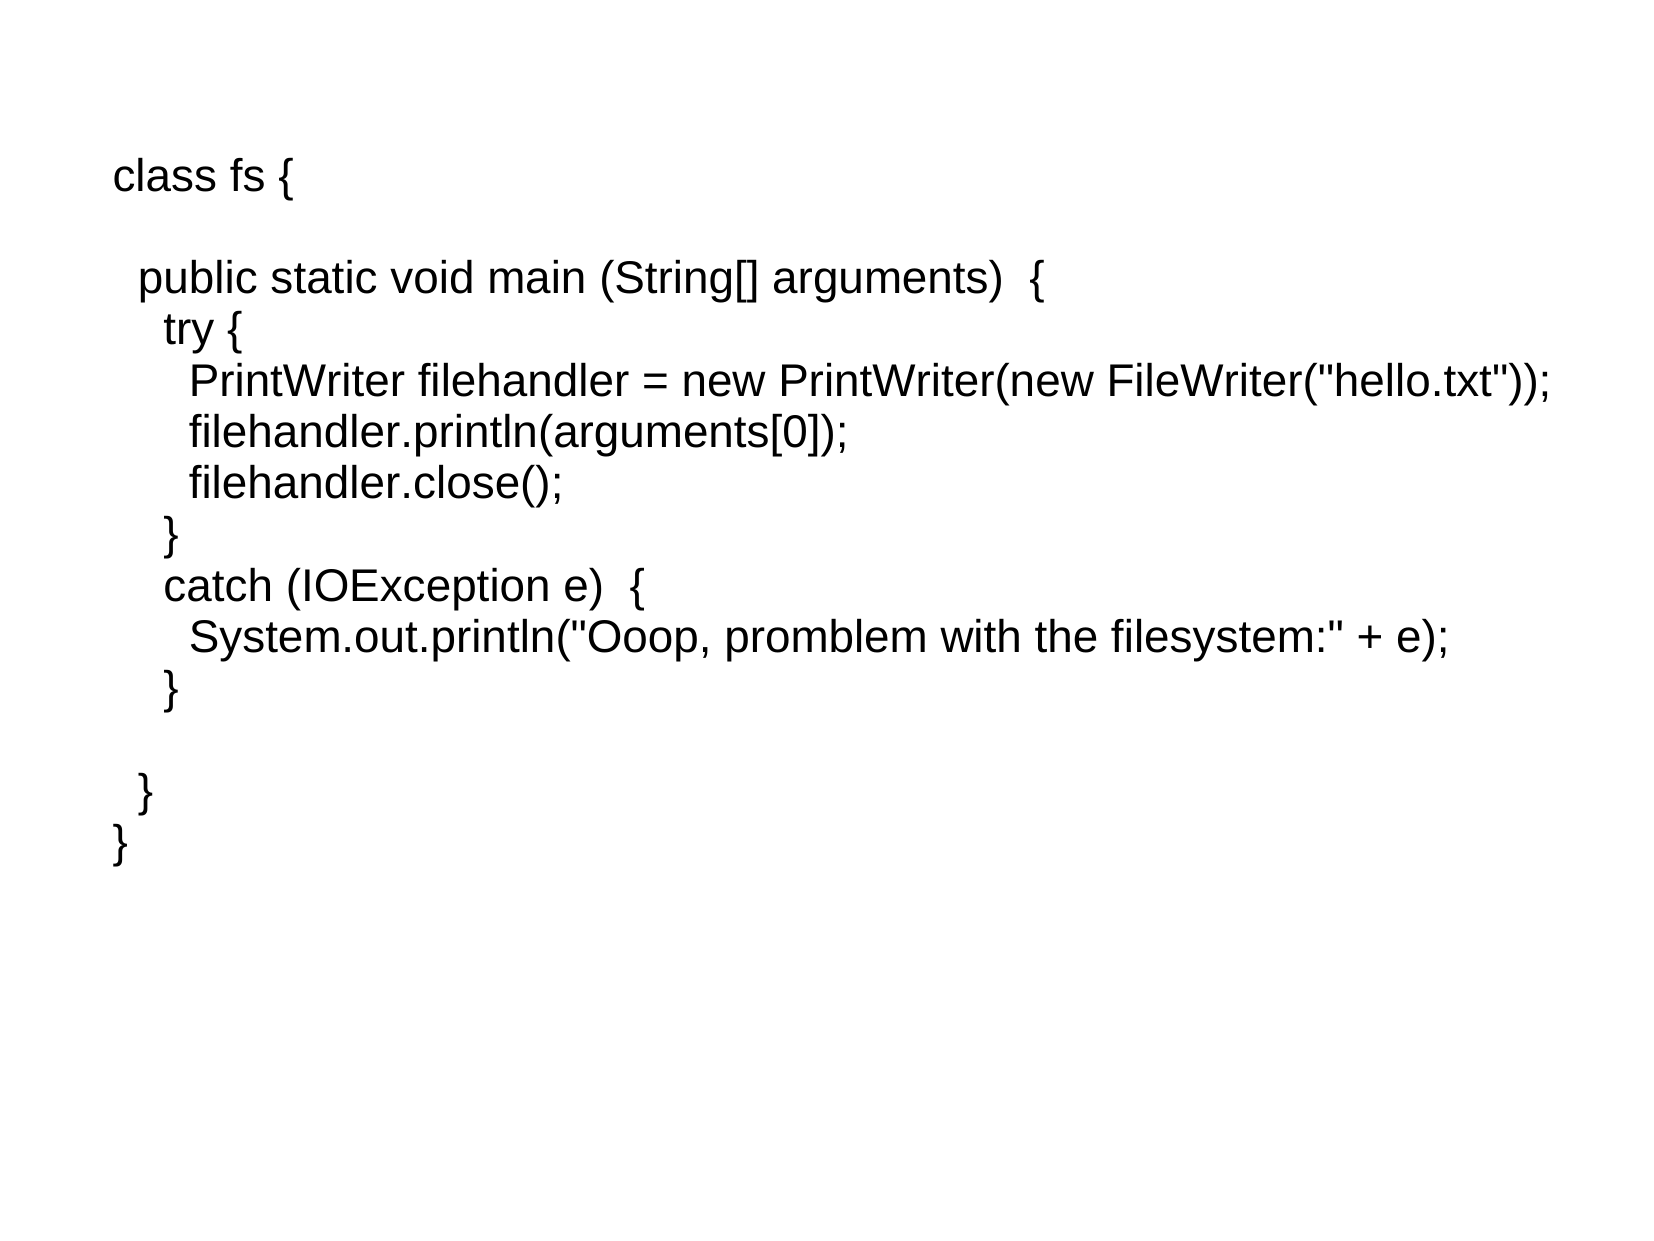

# class fs { public static void main (String[] arguments) { try { PrintWriter filehandler = new PrintWriter(new FileWriter("hello.txt")); filehandler.println(arguments[0]); filehandler.close(); } catch (IOException e) { System.out.println("Ooop, promblem with the filesystem:" + e); } } }